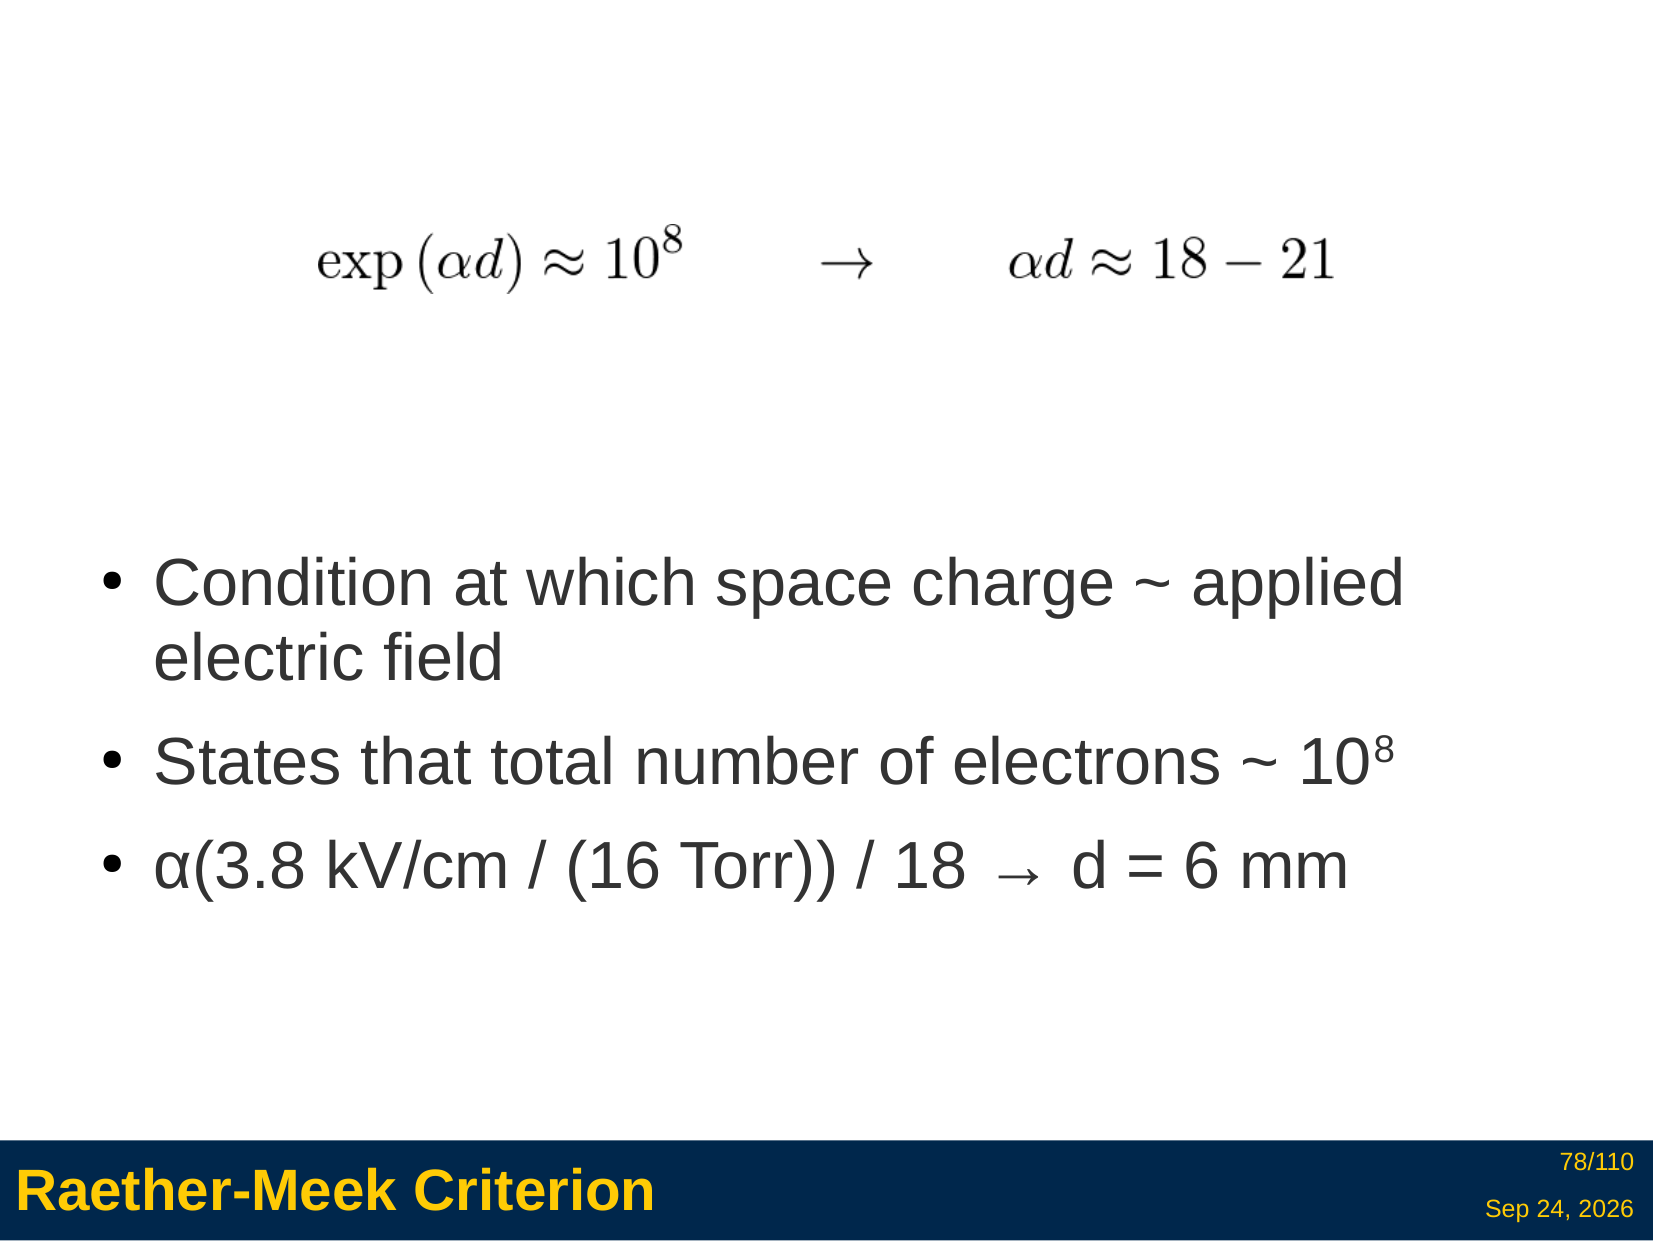

Condition at which space charge ~ applied electric field
States that total number of electrons ~ 108
α(3.8 kV/cm / (16 Torr)) / 18 → d = 6 mm
# Raether-Meek Criterion
78